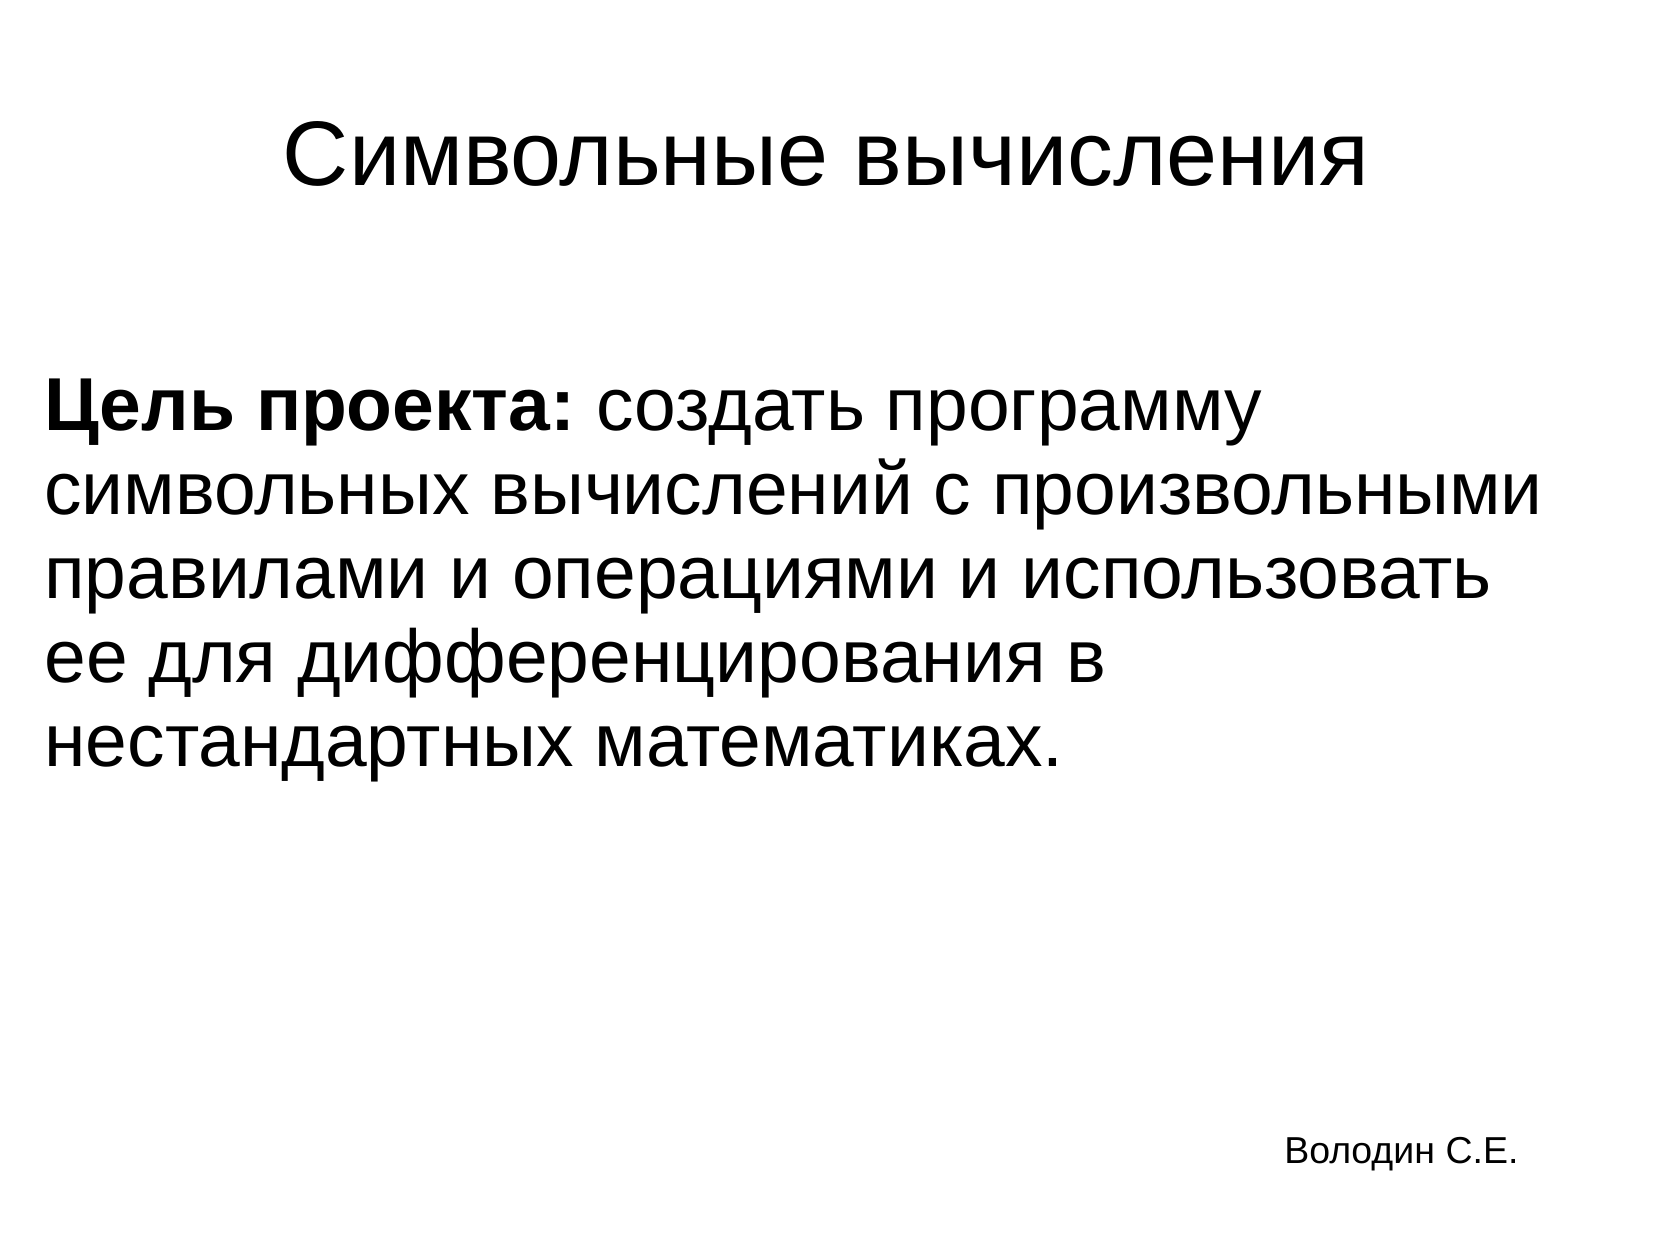

# Символьные вычисления
Цель проекта: создать программу символьных вычислений с произвольными правилами и операциями и использовать ее для дифференцирования в нестандартных математиках.
Володин С.Е.